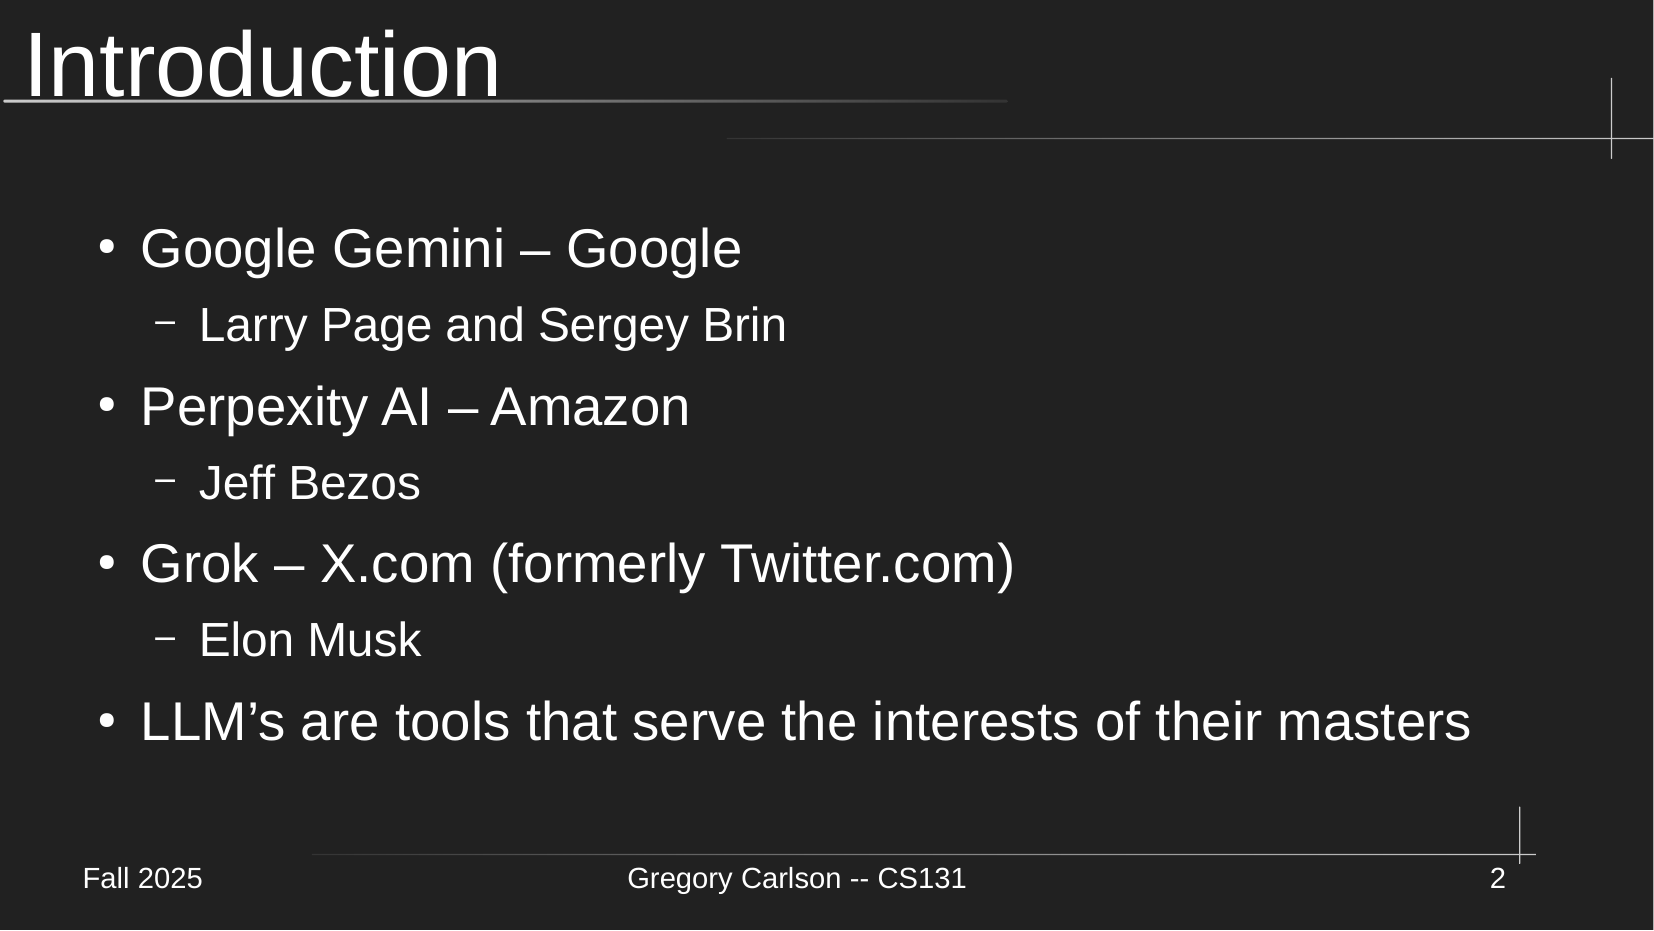

# Introduction
Google Gemini – Google
Larry Page and Sergey Brin
Perpexity AI – Amazon
Jeff Bezos
Grok – X.com (formerly Twitter.com)
Elon Musk
LLM’s are tools that serve the interests of their masters
Fall 2025
Gregory Carlson -- CS131
2